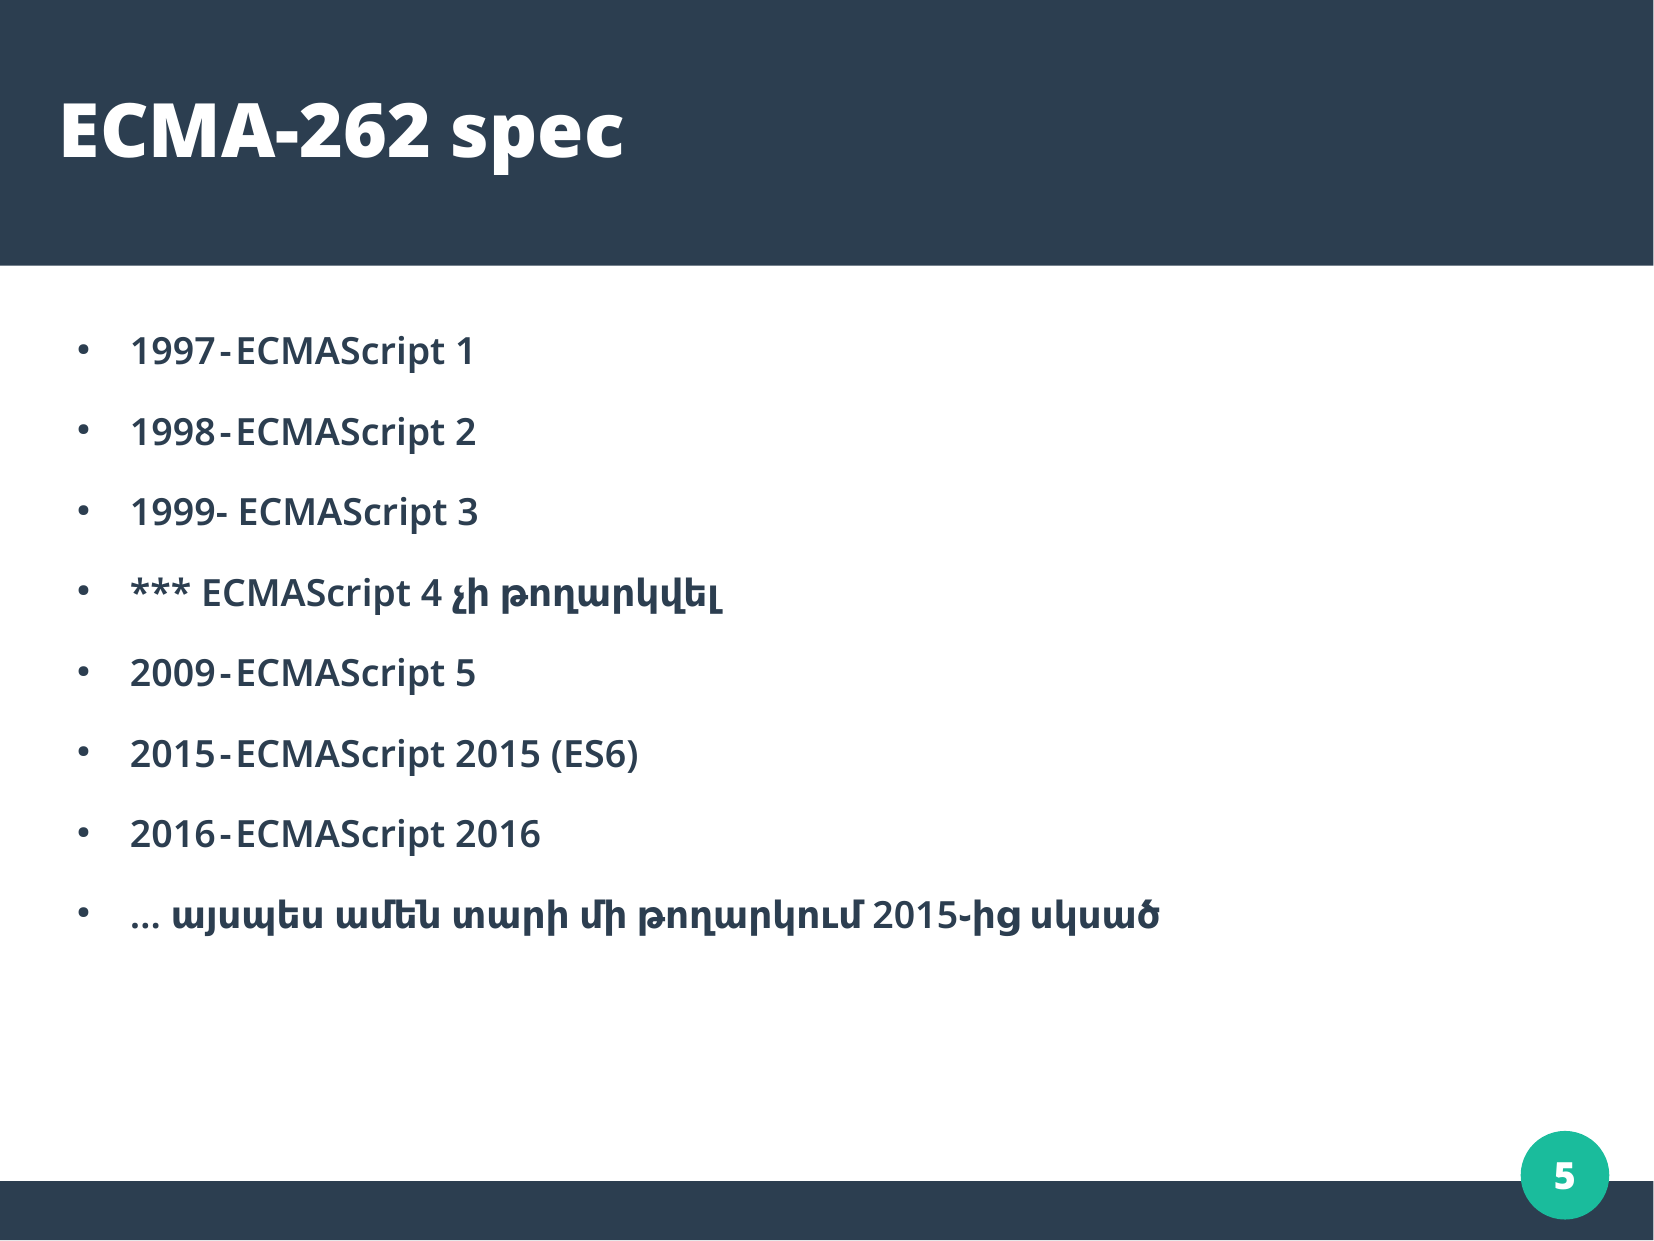

# ECMA-262 spec
1997 - ECMAScript 1
1998 - ECMAScript 2
1999- ECMAScript 3
*** ECMAScript 4 չի թողարկվել
2009 - ECMAScript 5
2015 - ECMAScript 2015 (ES6)
2016 - ECMAScript 2016
… այսպես ամեն տարի մի թողարկում 2015֊ից սկսած
5